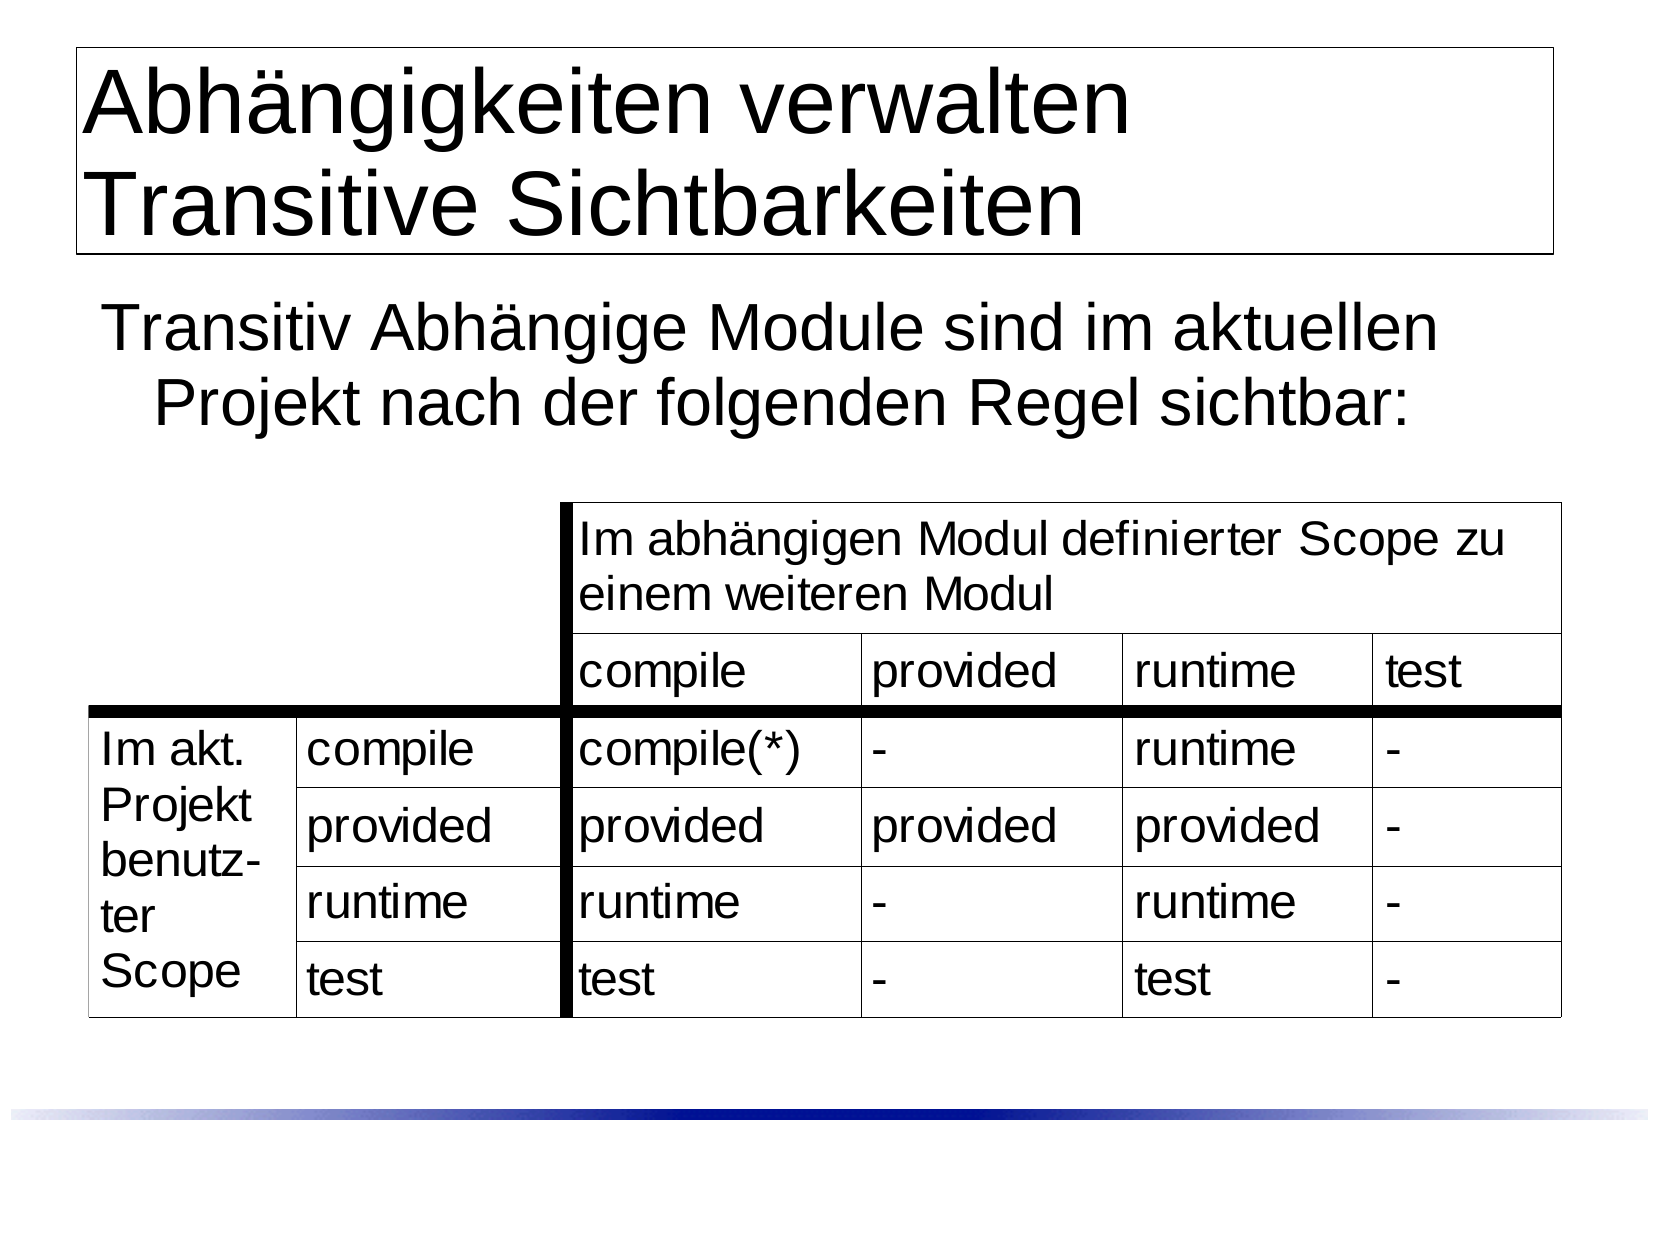

# Abhängigkeiten verwalten Transitive Sichtbarkeiten
Transitiv Abhängige Module sind im aktuellen Projekt nach der folgenden Regel sichtbar: